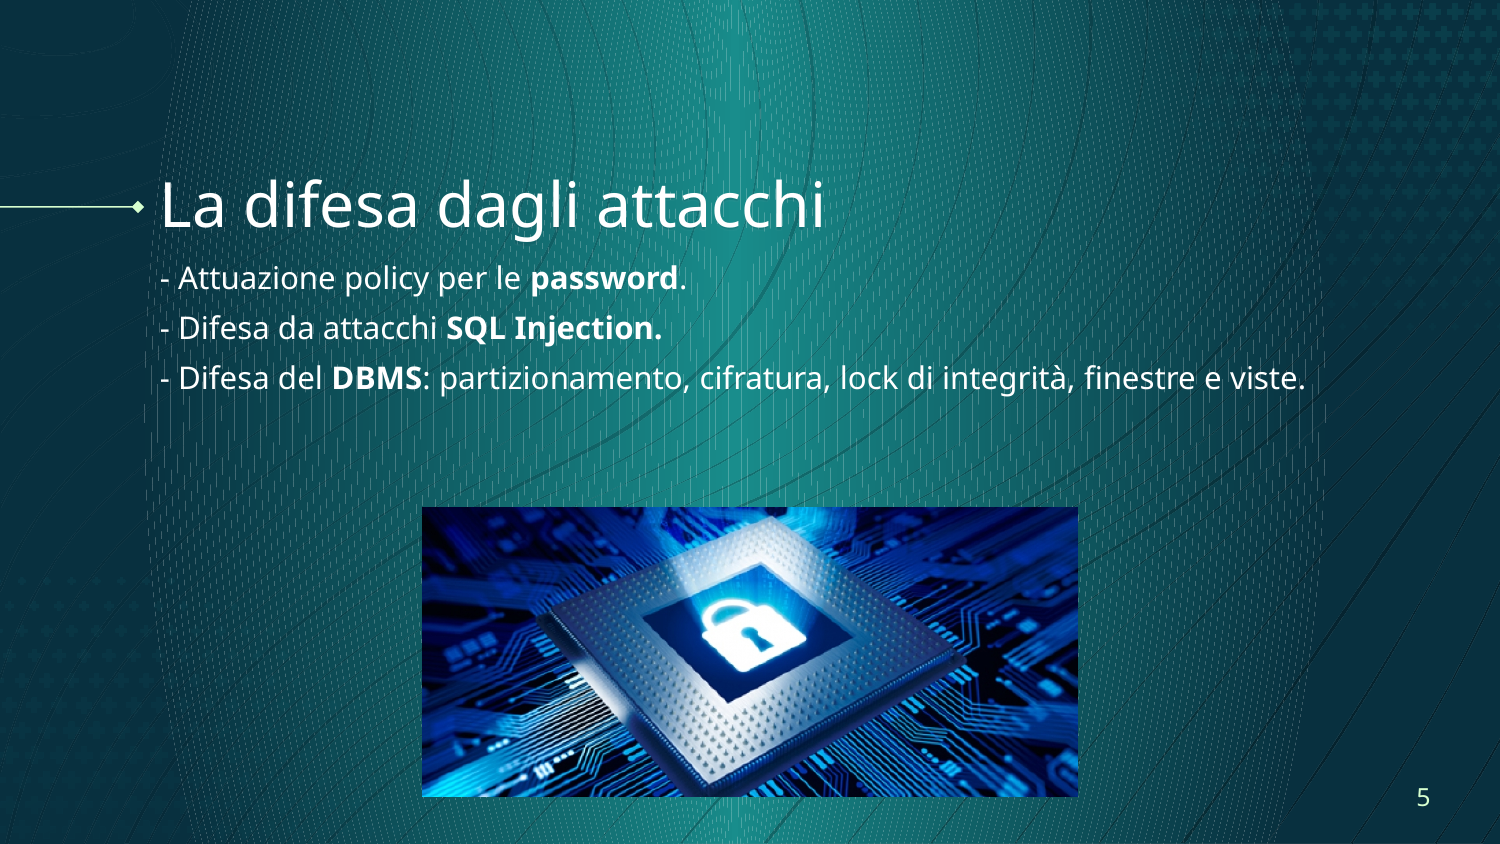

# La difesa dagli attacchi
- Attuazione policy per le password.
- Difesa da attacchi SQL Injection.
- Difesa del DBMS: partizionamento, cifratura, lock di integrità, finestre e viste.